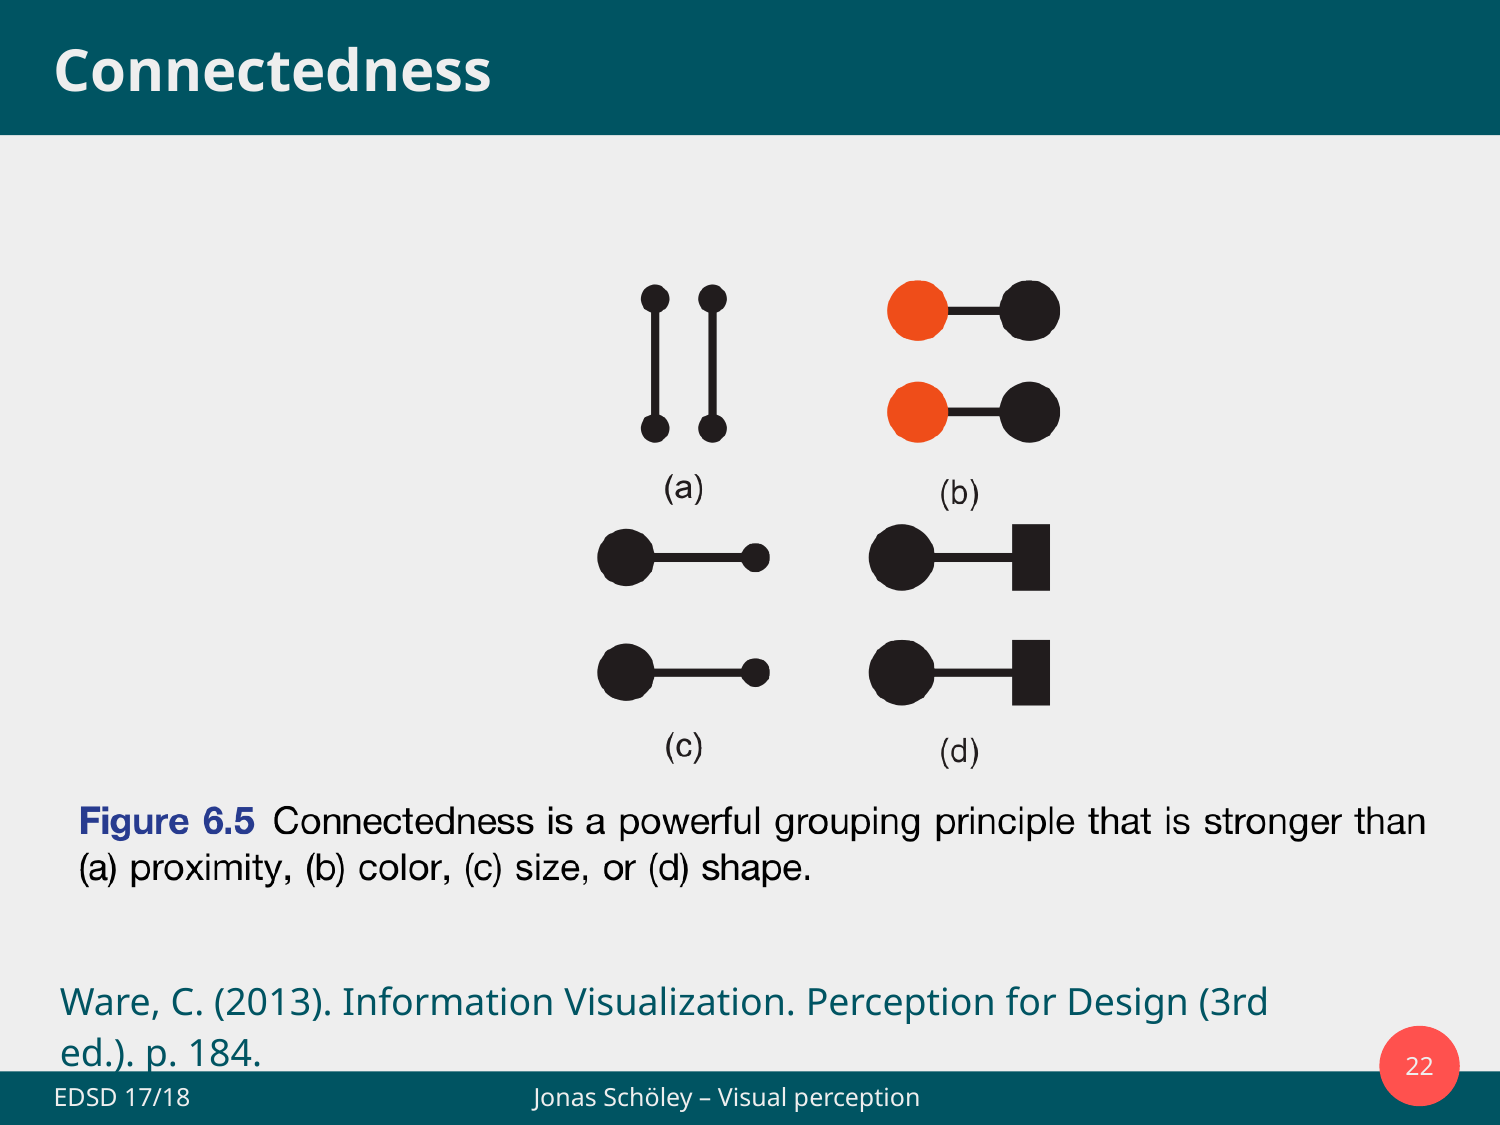

# Connectedness
Ware, C. (2013). Information Visualization. Perception for Design (3rd ed.). p. 184.
22
EDSD 17/18
Jonas Schöley – Visual perception